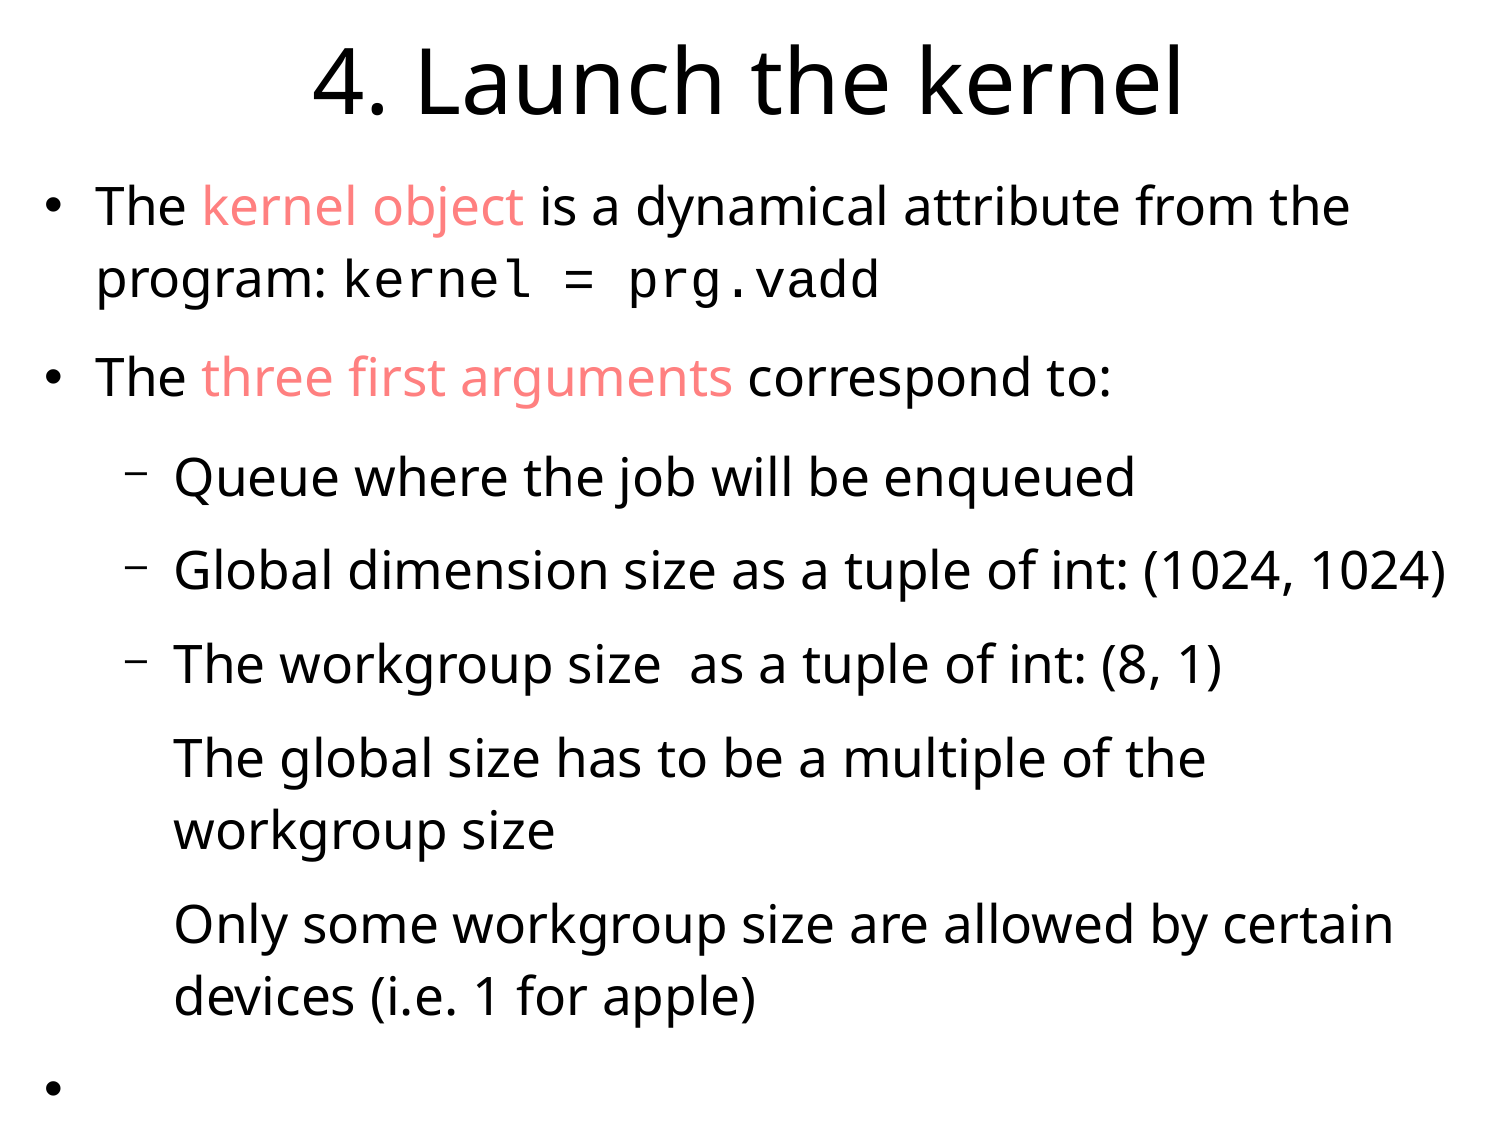

# 4. Launch the kernel
The kernel object is a dynamical attribute from the program: kernel = prg.vadd
The three first arguments correspond to:
Queue where the job will be enqueued
Global dimension size as a tuple of int: (1024, 1024)
The workgroup size as a tuple of int: (8, 1)
The global size has to be a multiple of the workgroup size
Only some workgroup size are allowed by certain devices (i.e. 1 for apple)